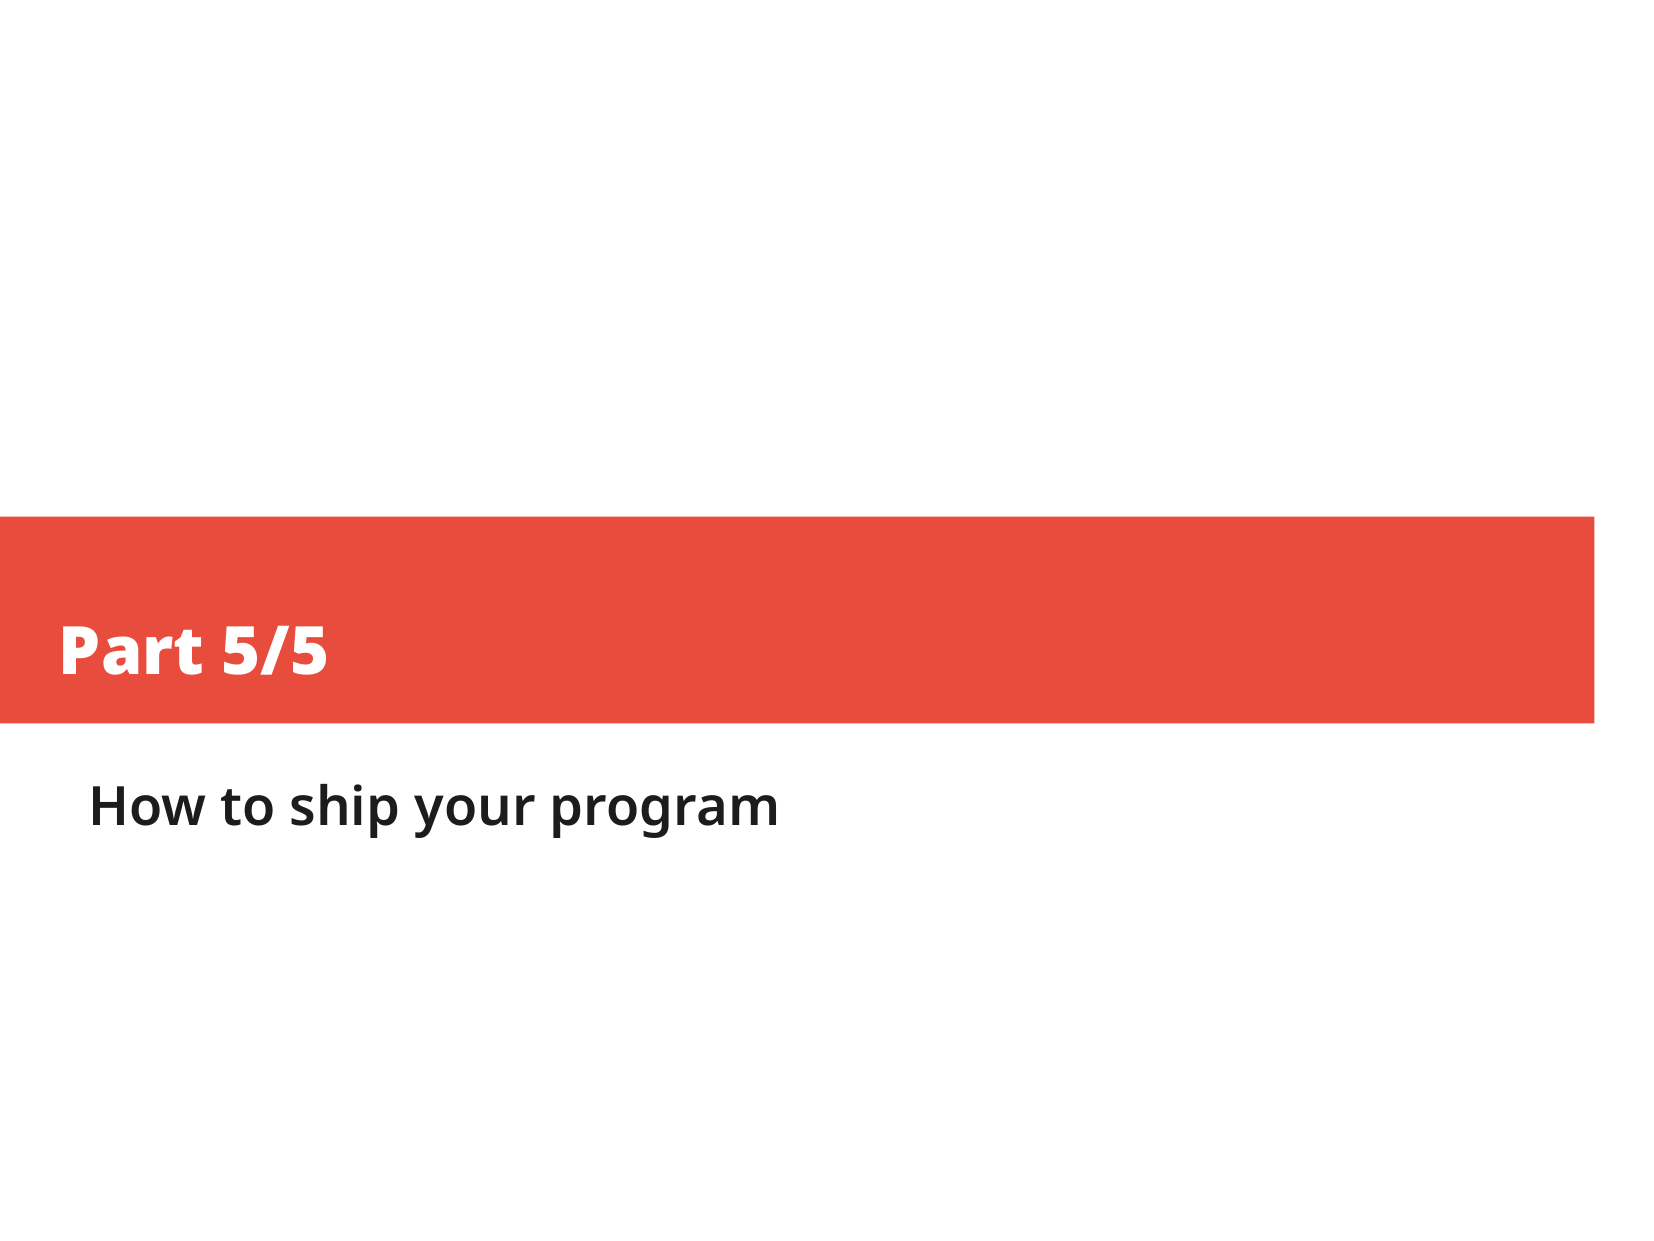

# Part 5/5
How to ship your program